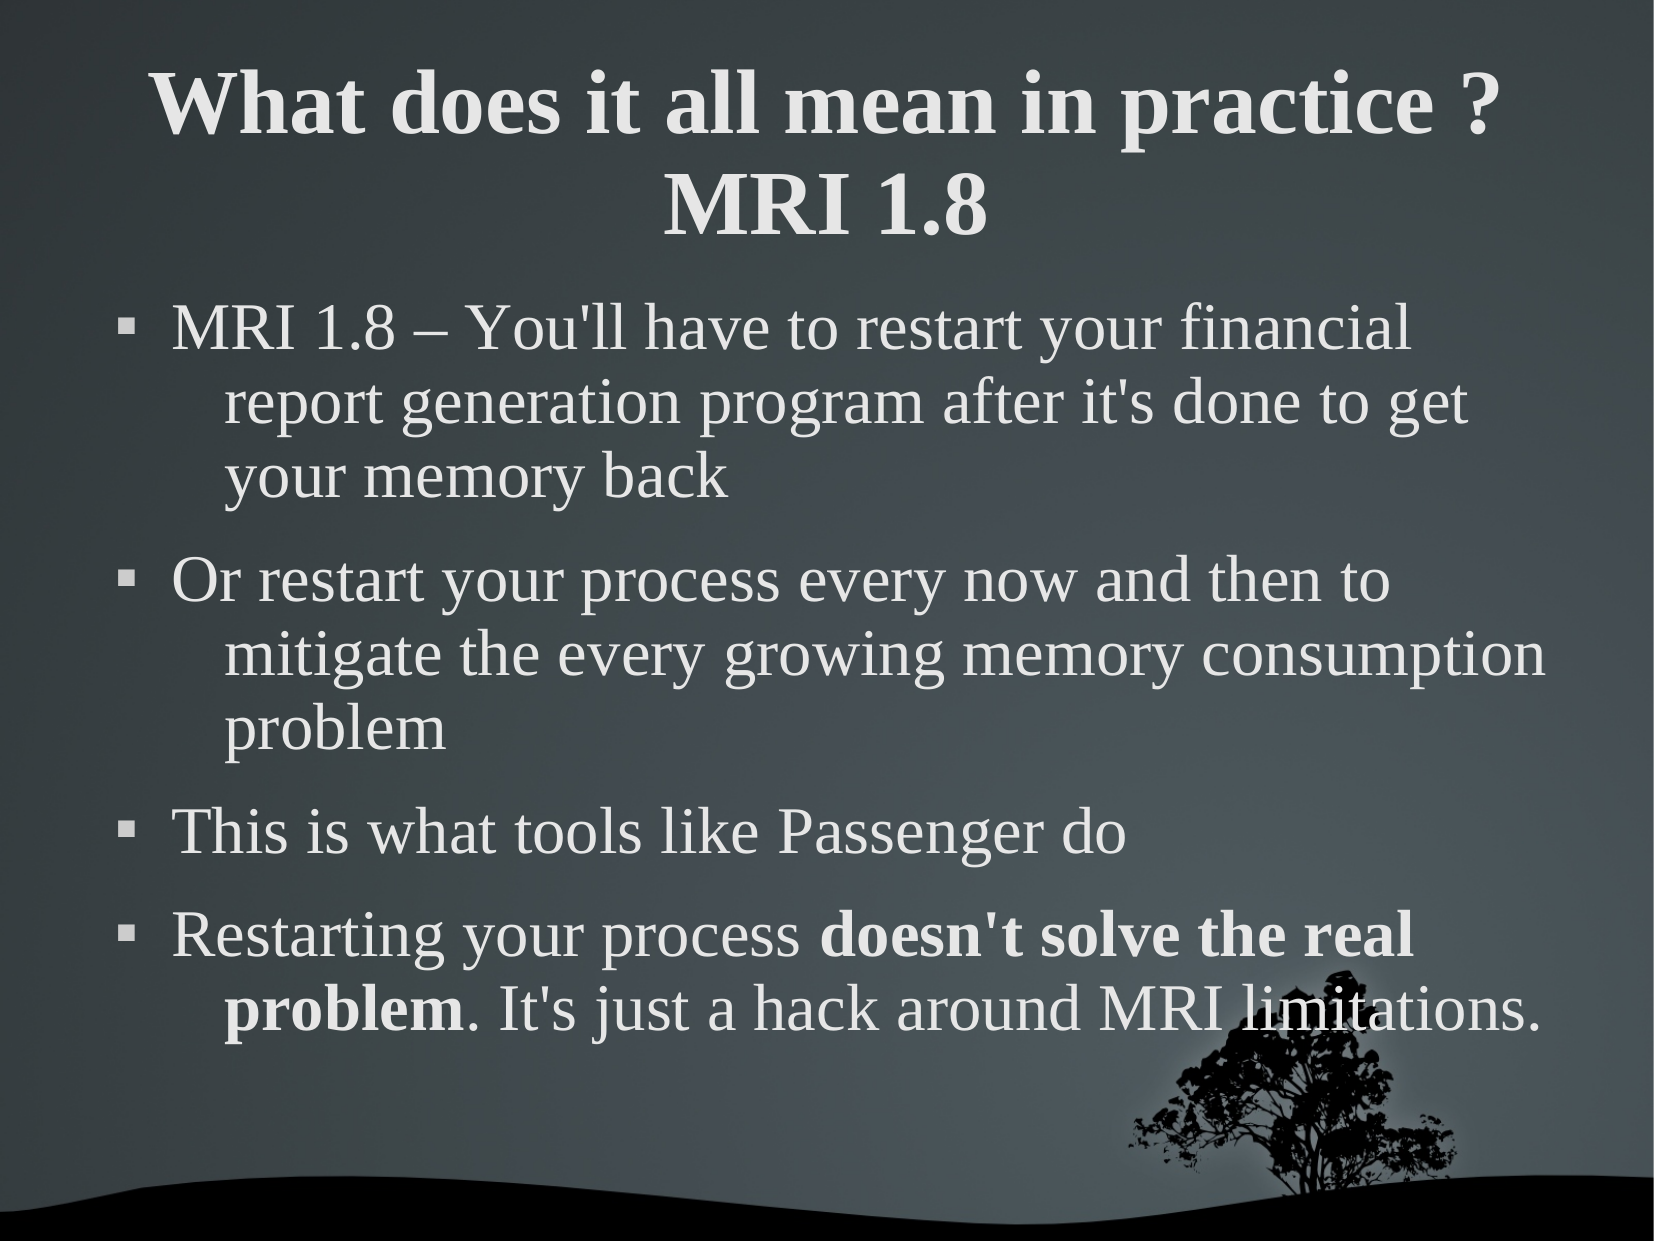

# What does it all mean in practice ? MRI 1.8
MRI 1.8 – You'll have to restart your financial report generation program after it's done to get your memory back
Or restart your process every now and then to mitigate the every growing memory consumption problem
This is what tools like Passenger do
Restarting your process doesn't solve the real problem. It's just a hack around MRI limitations.